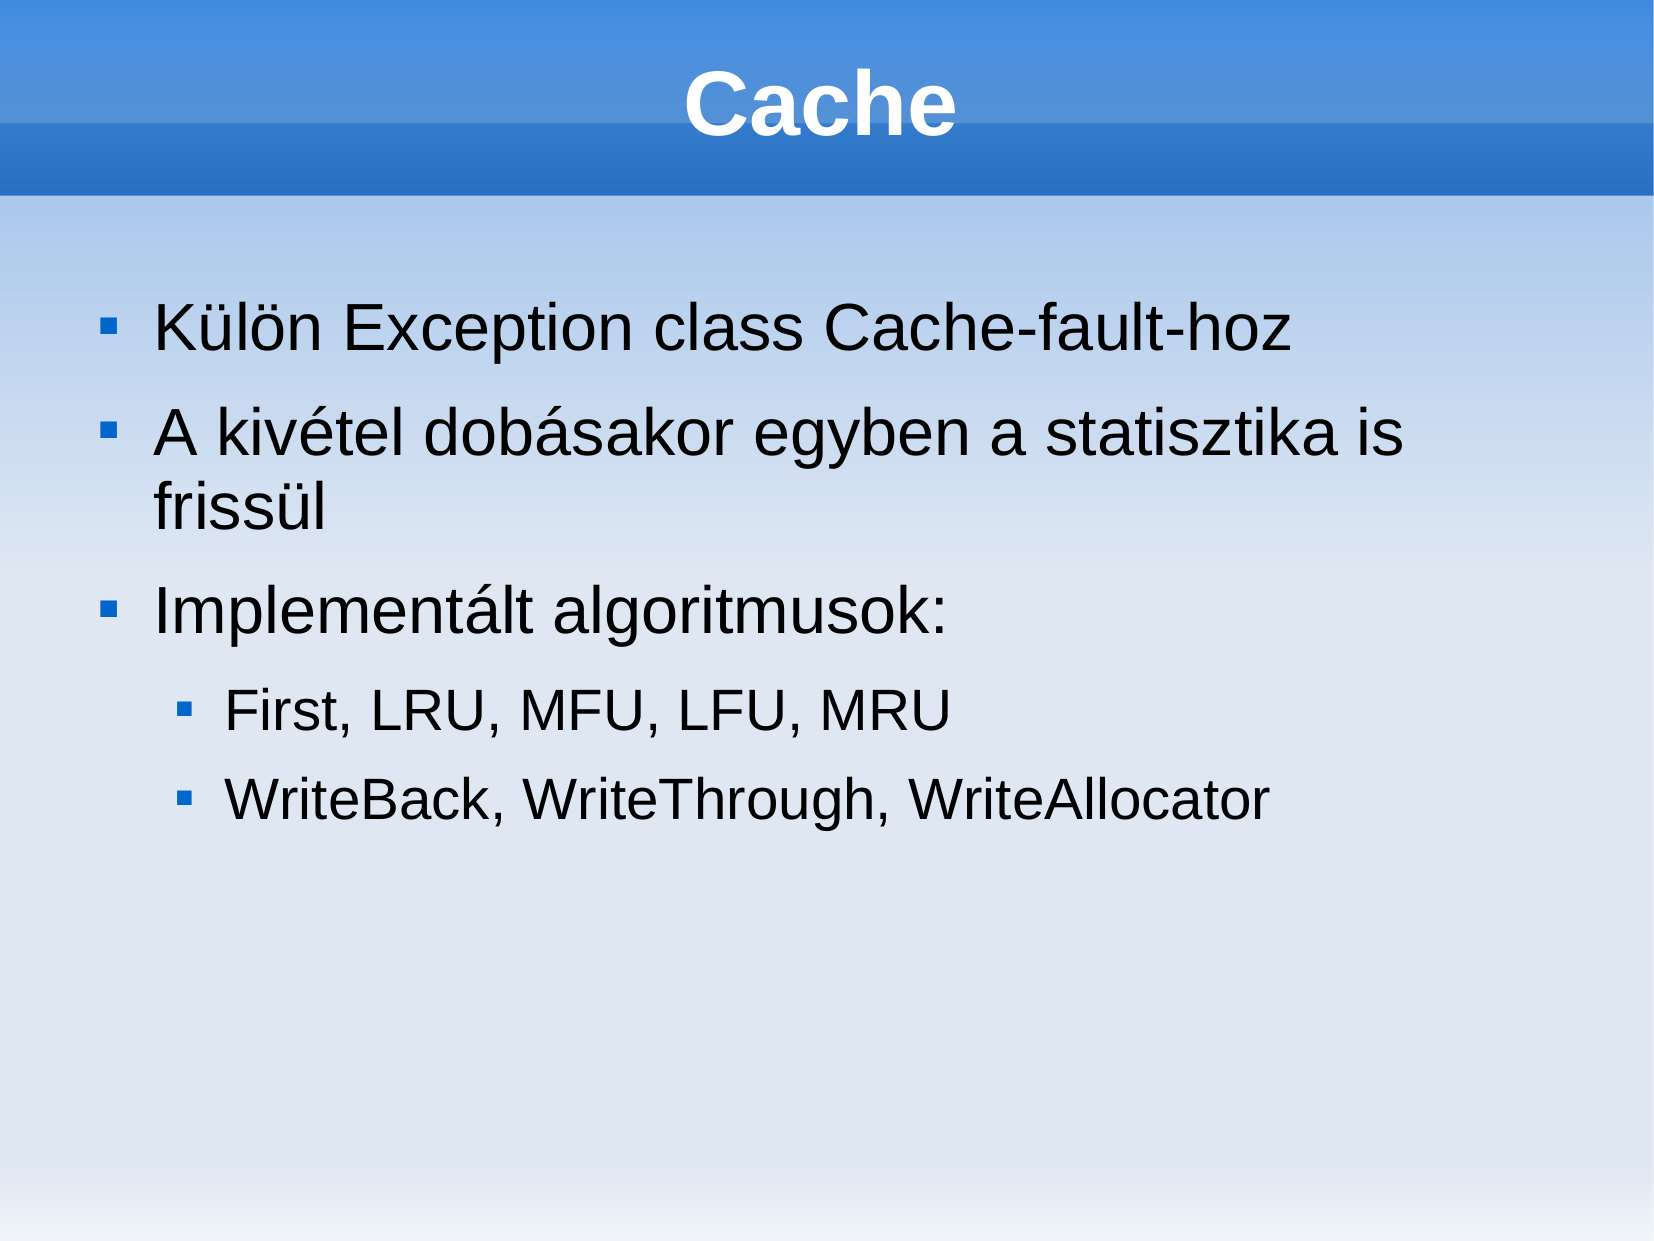

# Cache
Külön Exception class Cache-fault-hoz
A kivétel dobásakor egyben a statisztika is frissül
Implementált algoritmusok:
First, LRU, MFU, LFU, MRU
WriteBack, WriteThrough, WriteAllocator